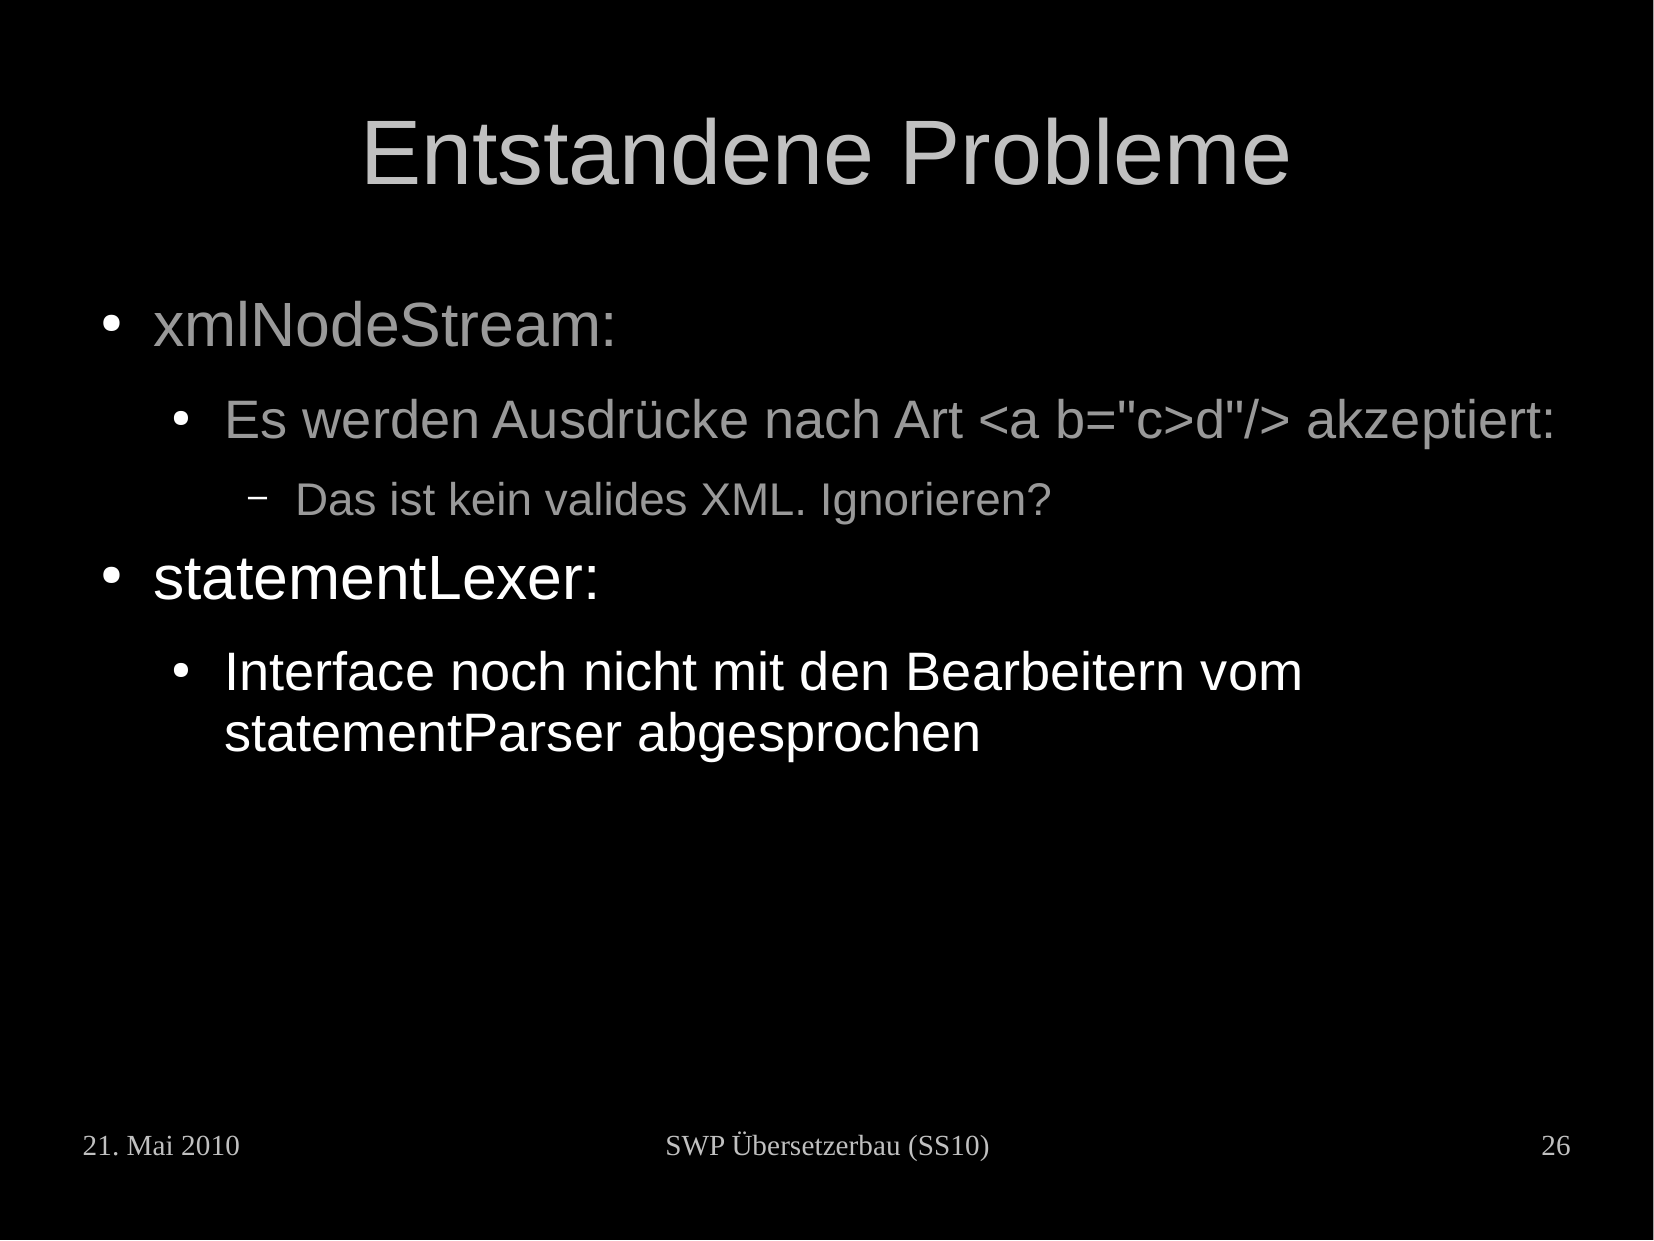

# Entstandene Probleme
xmlNodeStream:
Es werden Ausdrücke nach Art <a b="c>d"/> akzeptiert:
Das ist kein valides XML. Ignorieren?
statementLexer:
Interface noch nicht mit den Bearbeitern vom statementParser abgesprochen
26